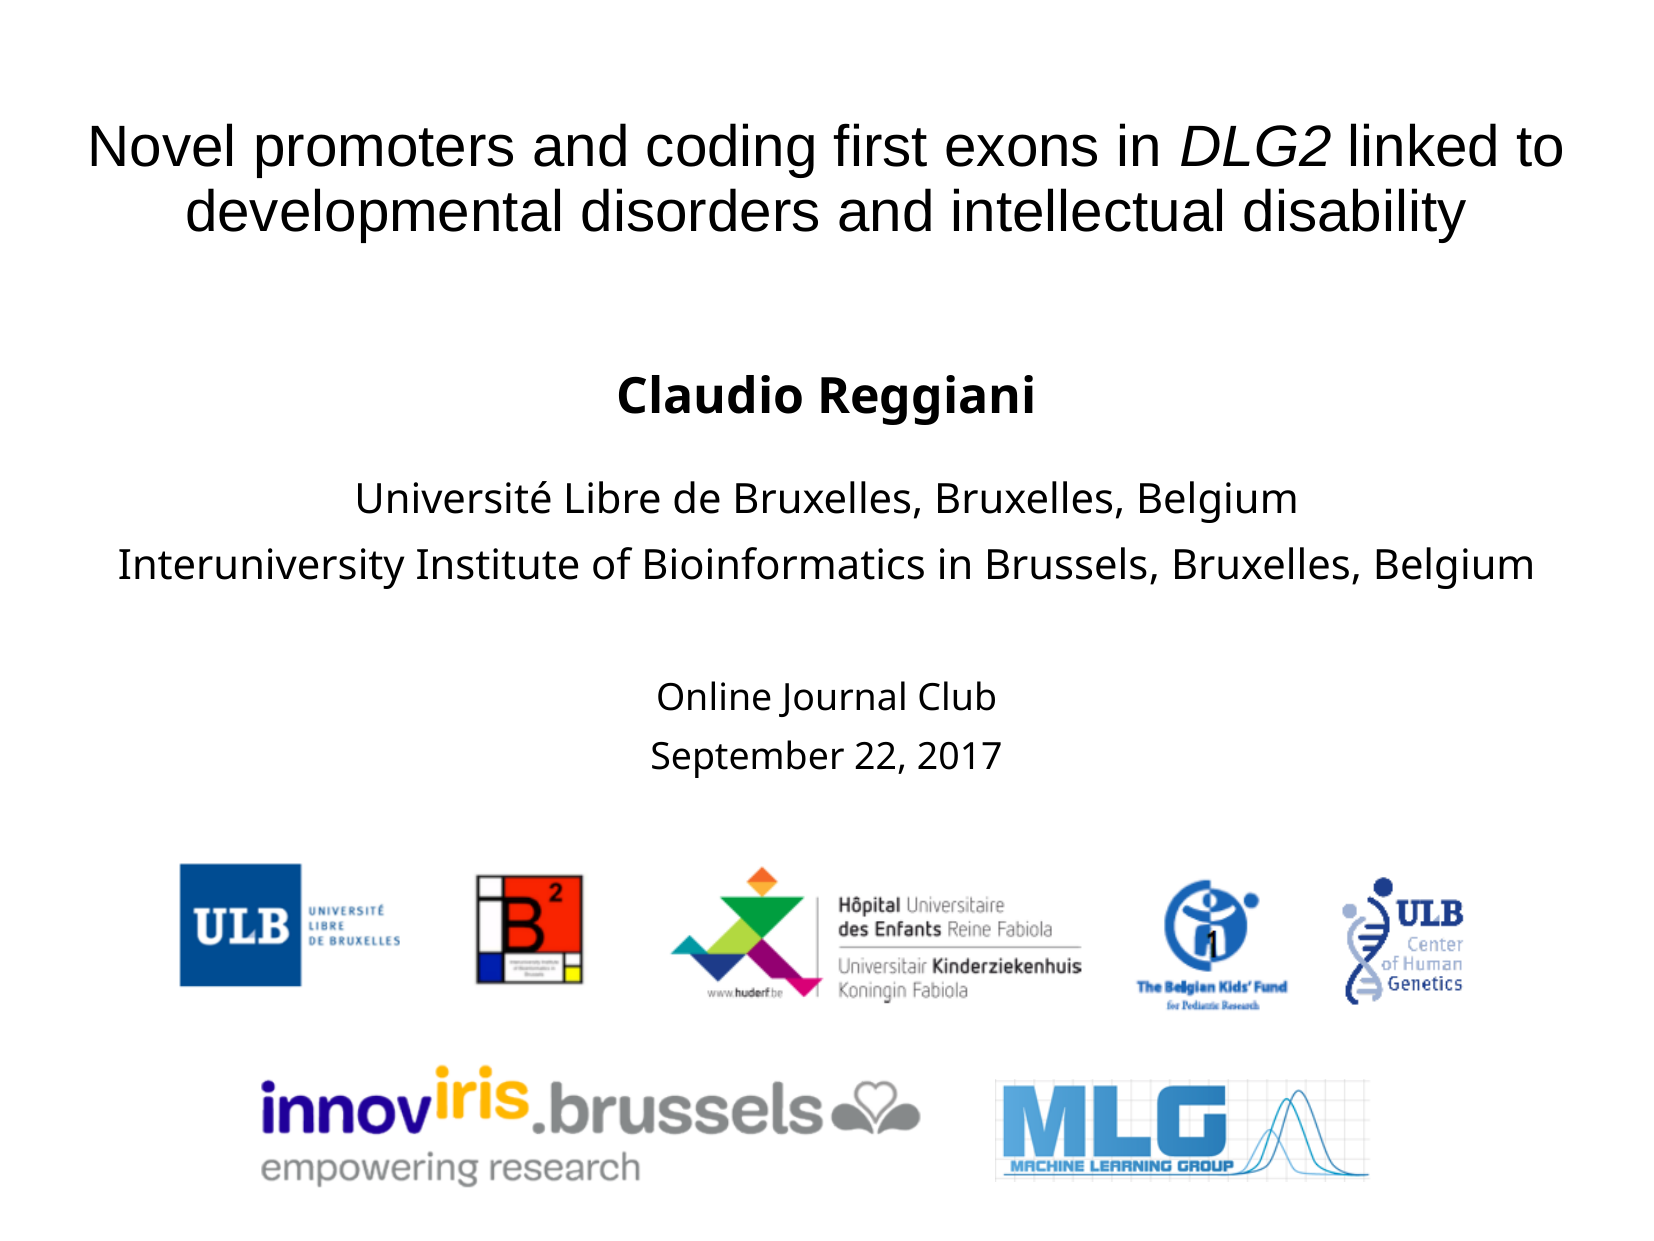

# Novel promoters and coding first exons in DLG2 linked to developmental disorders and intellectual disability
Claudio Reggiani
Université Libre de Bruxelles, Bruxelles, Belgium
Interuniversity Institute of Bioinformatics in Brussels, Bruxelles, Belgium
Online Journal Club
September 22, 2017
1